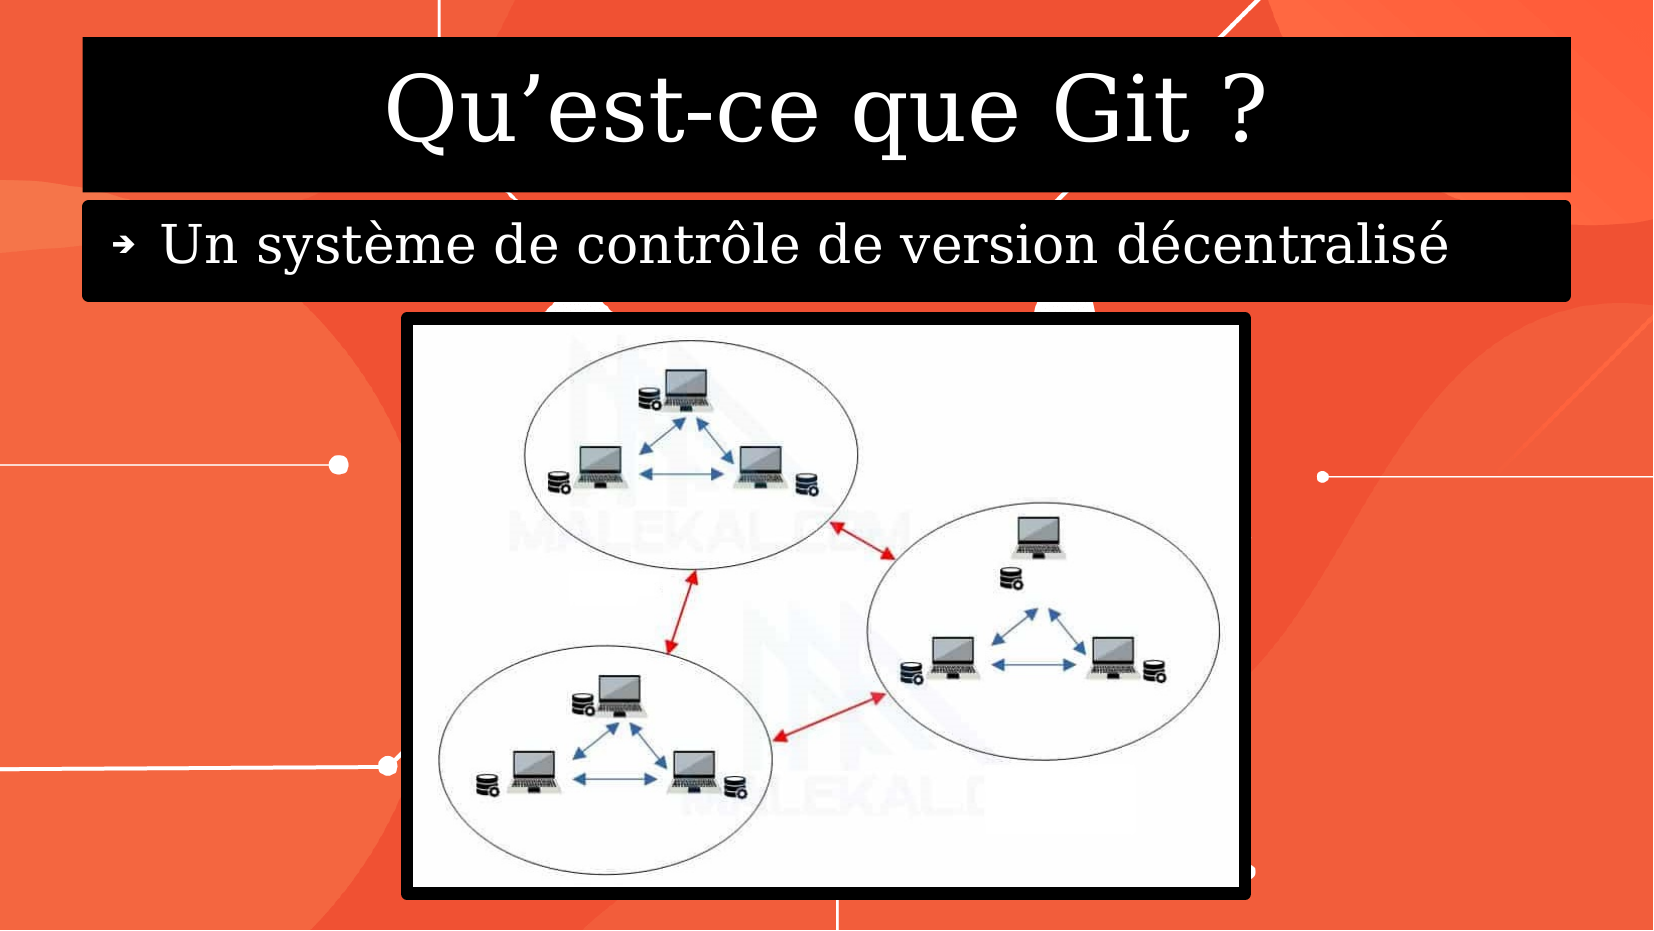

# Qu’est-ce que Git ?
Un système de contrôle de version décentralisé